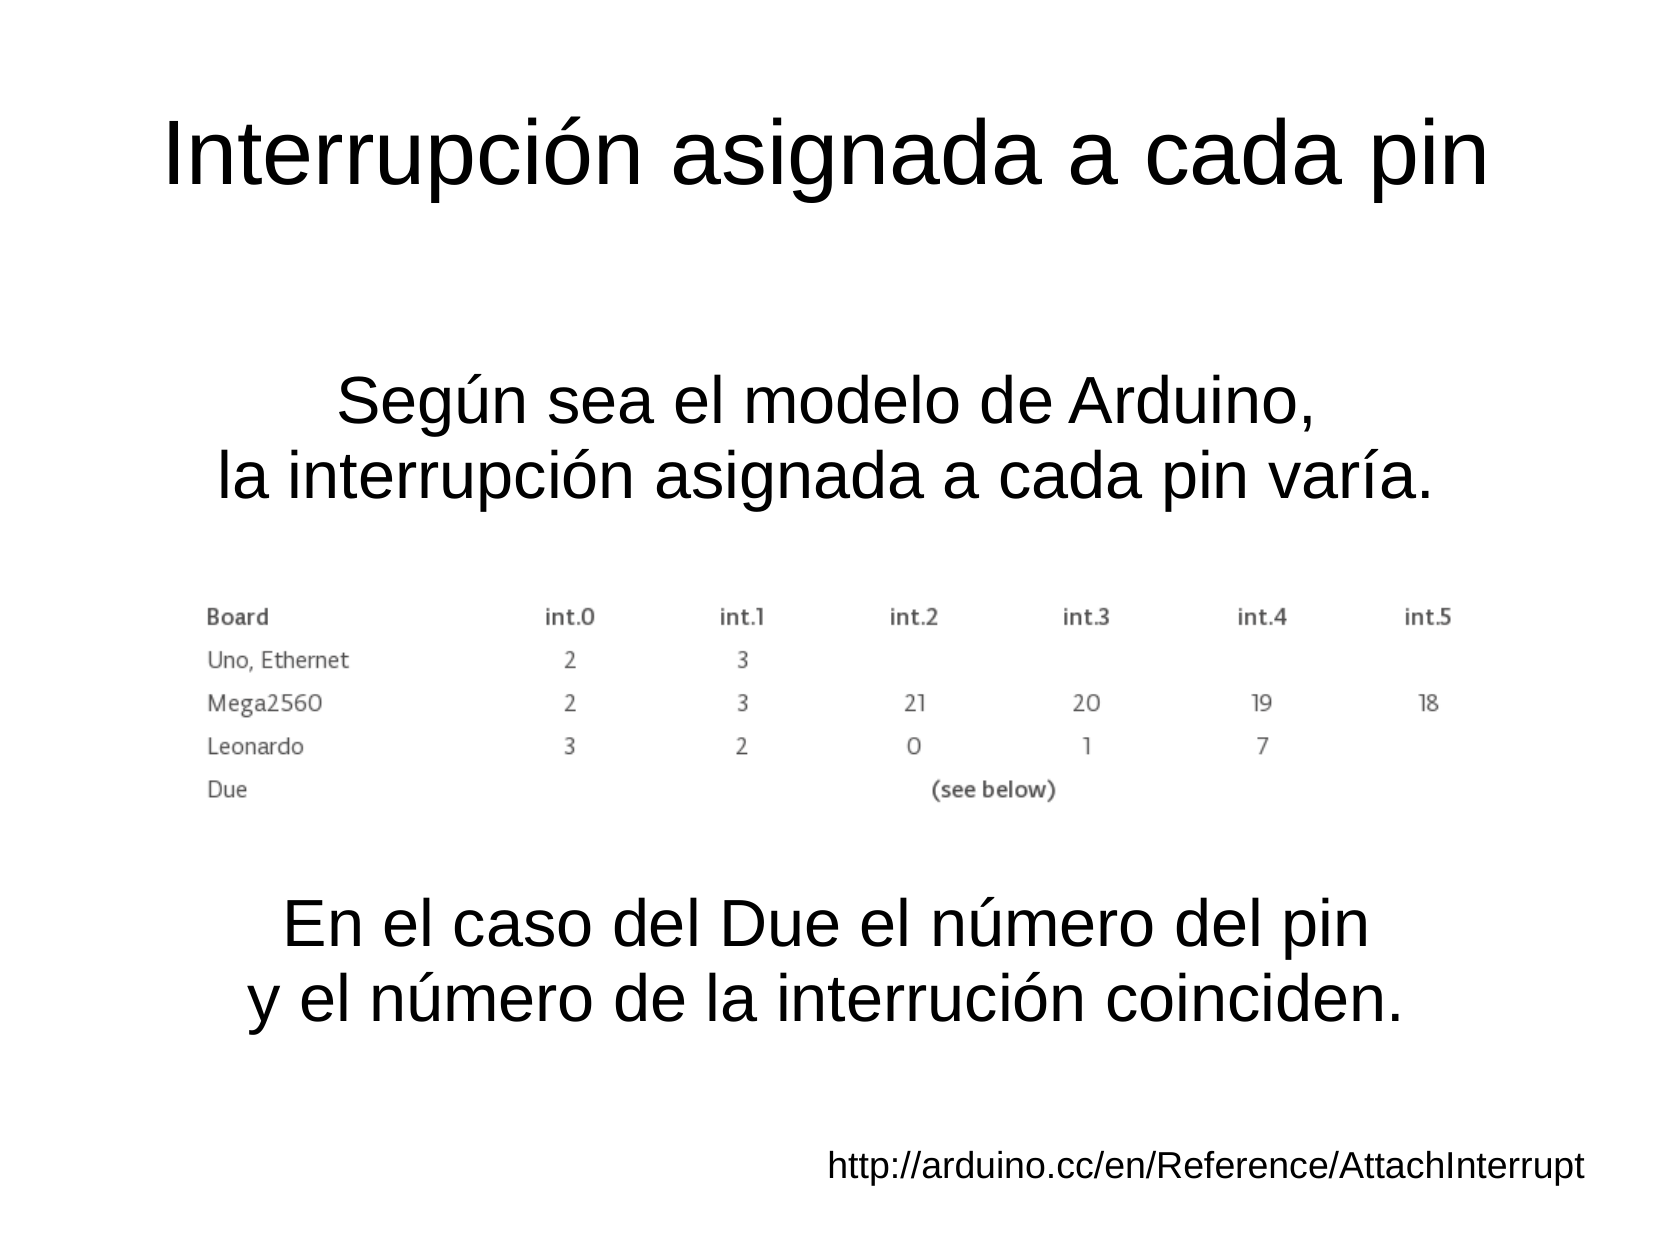

# Interrupción asignada a cada pin
Según sea el modelo de Arduino,
la interrupción asignada a cada pin varía.
En el caso del Due el número del pin
y el número de la interrución coinciden.
http://arduino.cc/en/Reference/AttachInterrupt